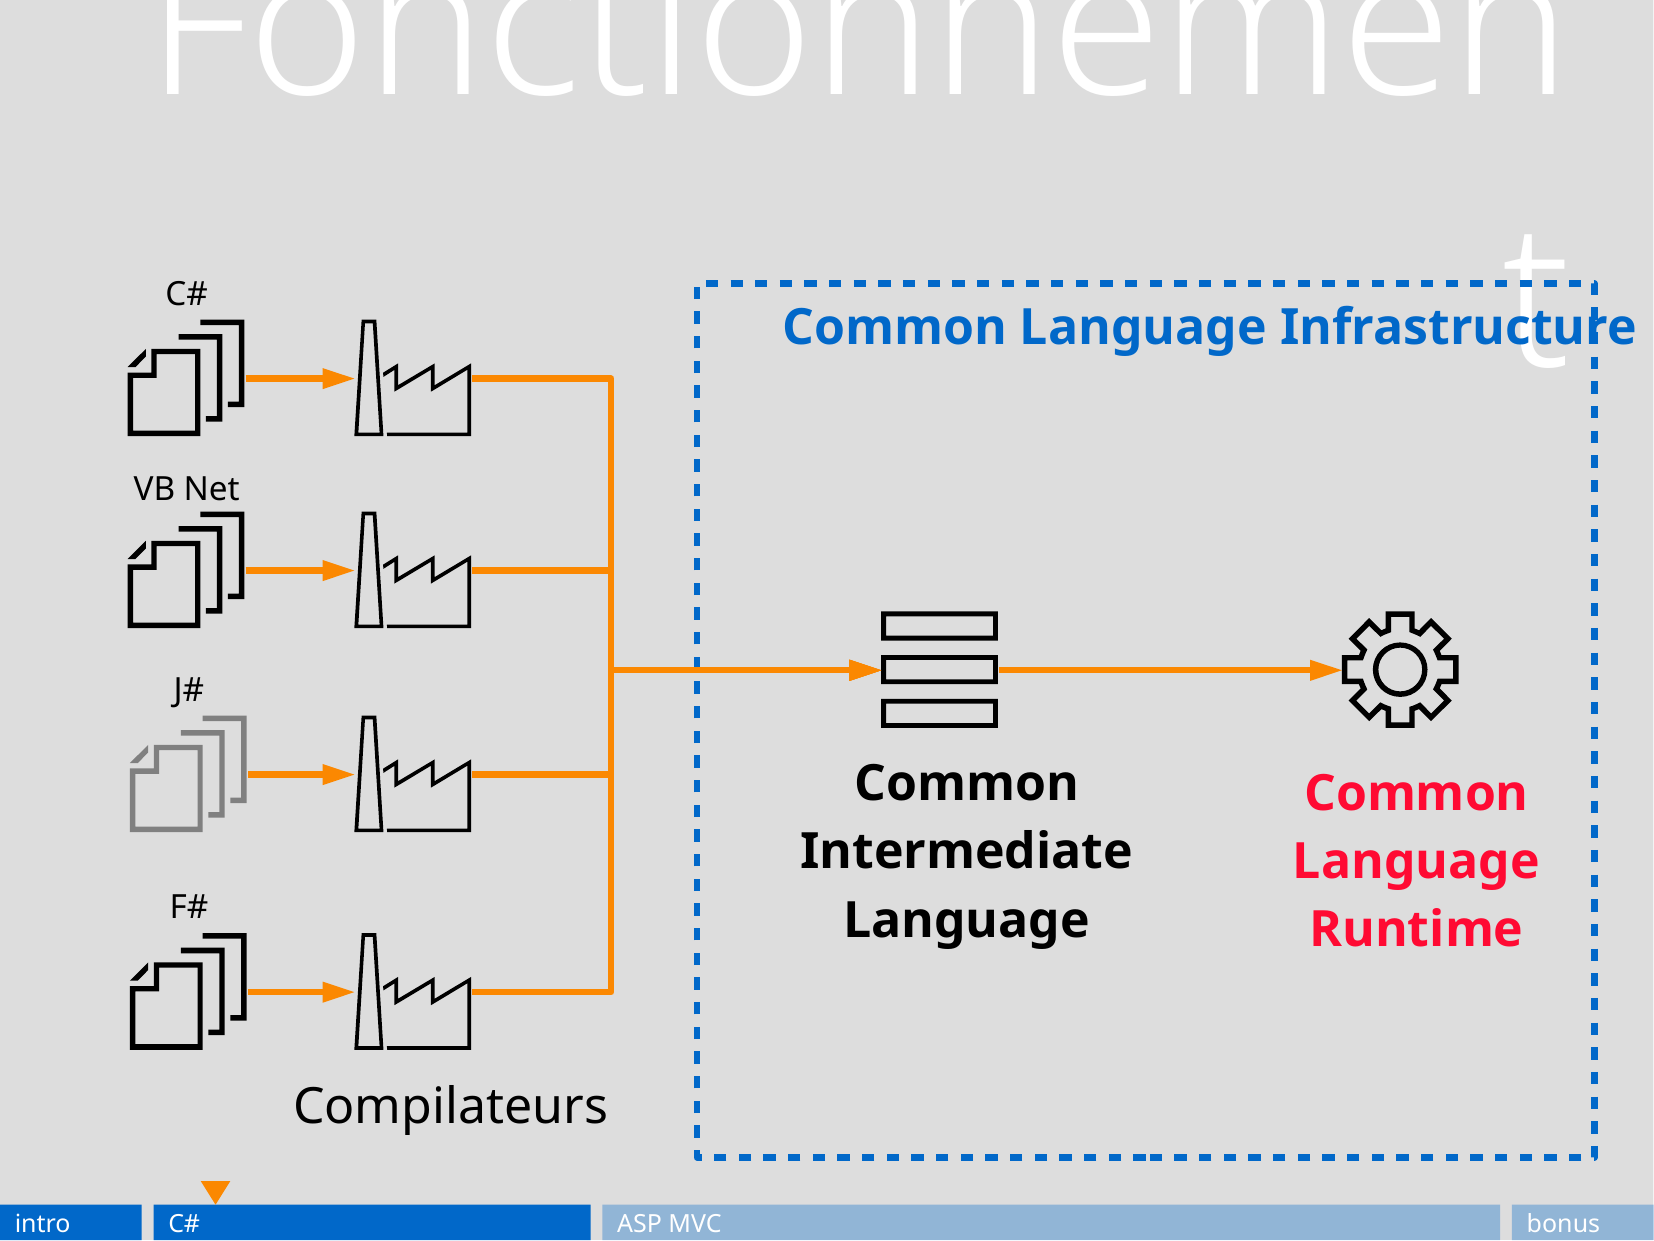

# Fonctionnement
C#
Common Language Infrastructure
VB Net
J#
Common
Intermediate
Language
Common
Language
Runtime
F#
Compilateurs
intro
C#
ASP MVC
bonus